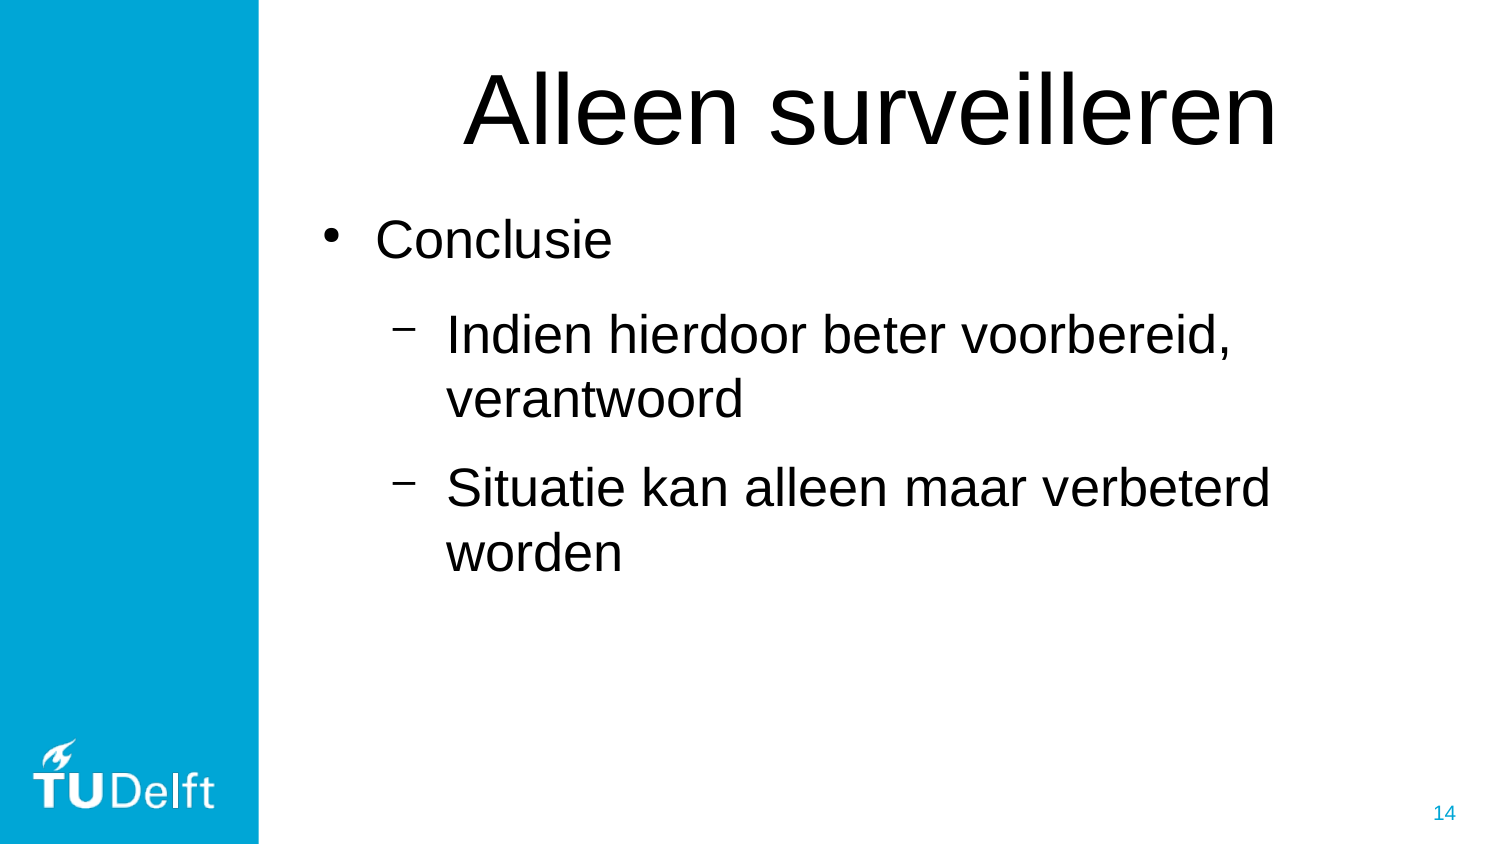

# Alleen surveilleren
Conclusie
Indien hierdoor beter voorbereid, verantwoord
Situatie kan alleen maar verbeterd worden